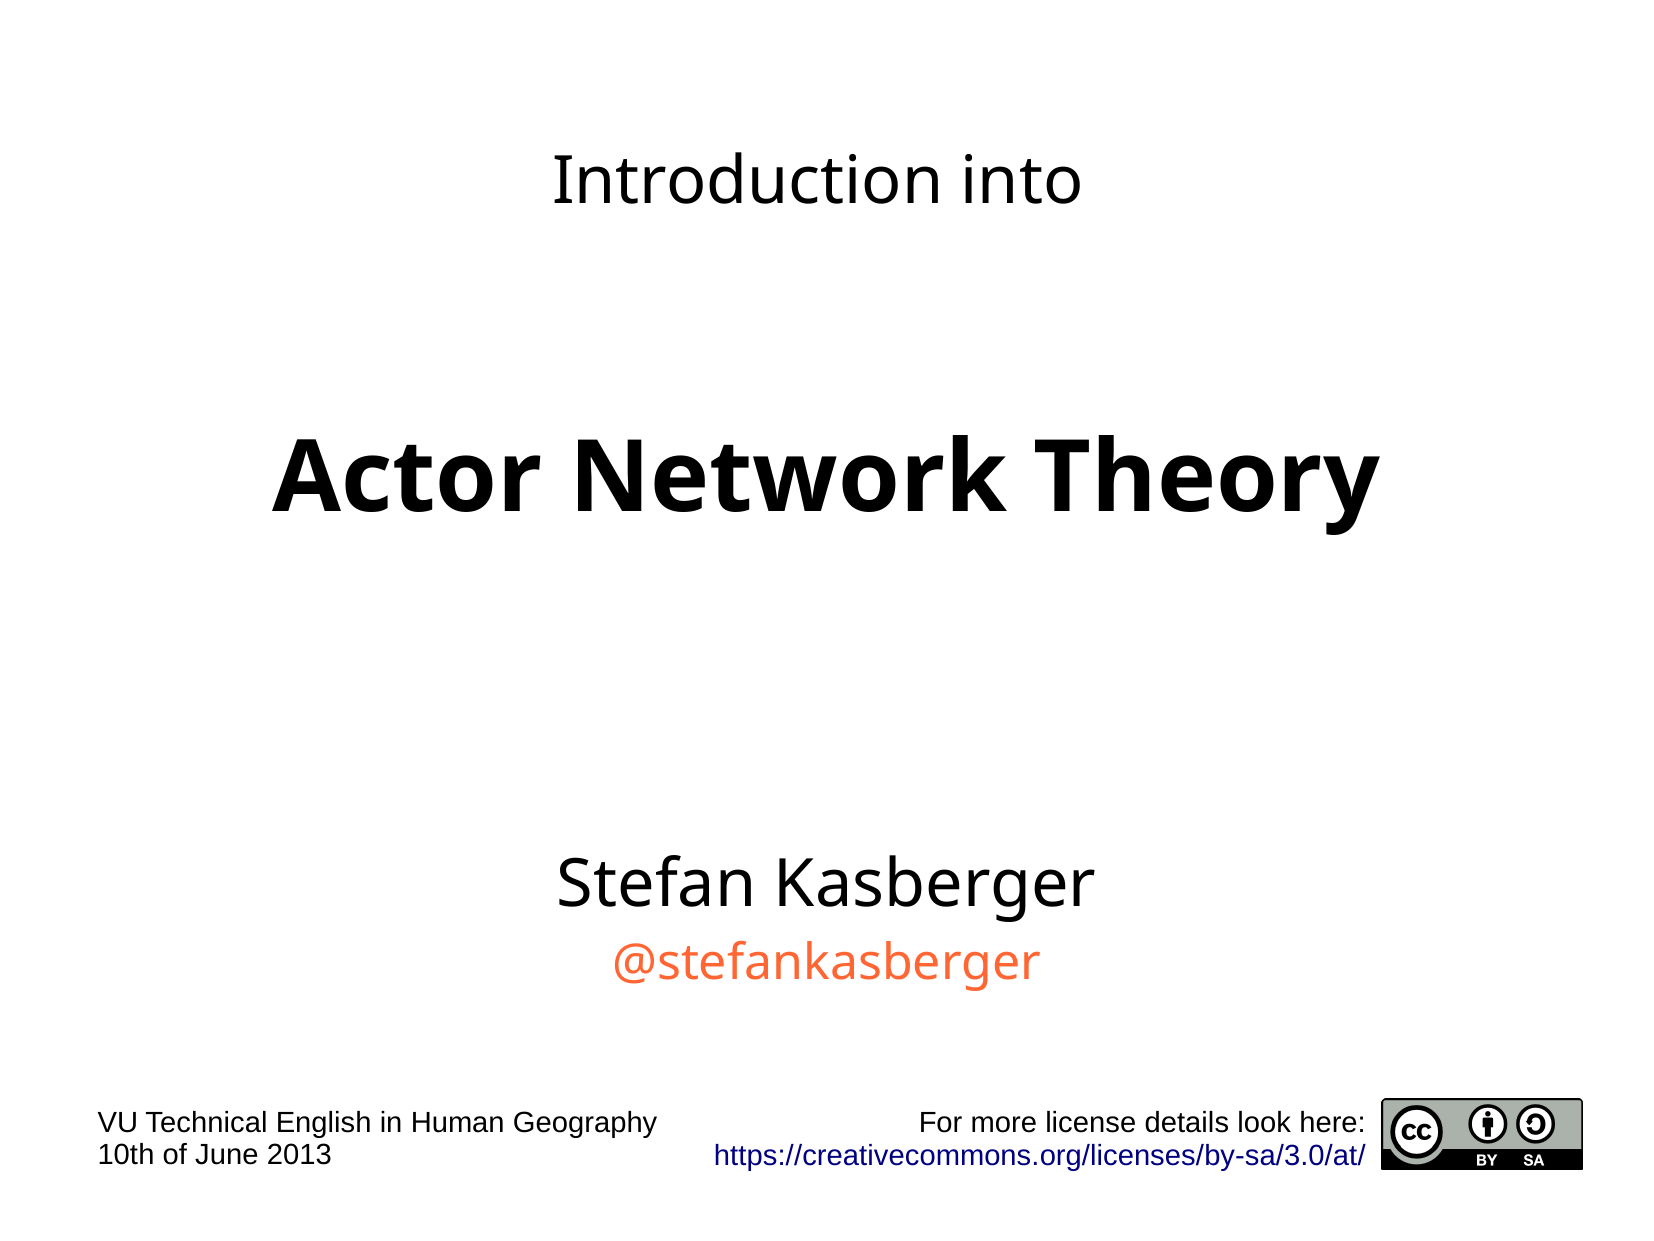

# Introduction into
Actor Network Theory
Stefan Kasberger
@stefankasberger
VU Technical English in Human Geography
10th of June 2013
For more license details look here:
https://creativecommons.org/licenses/by-sa/3.0/at/